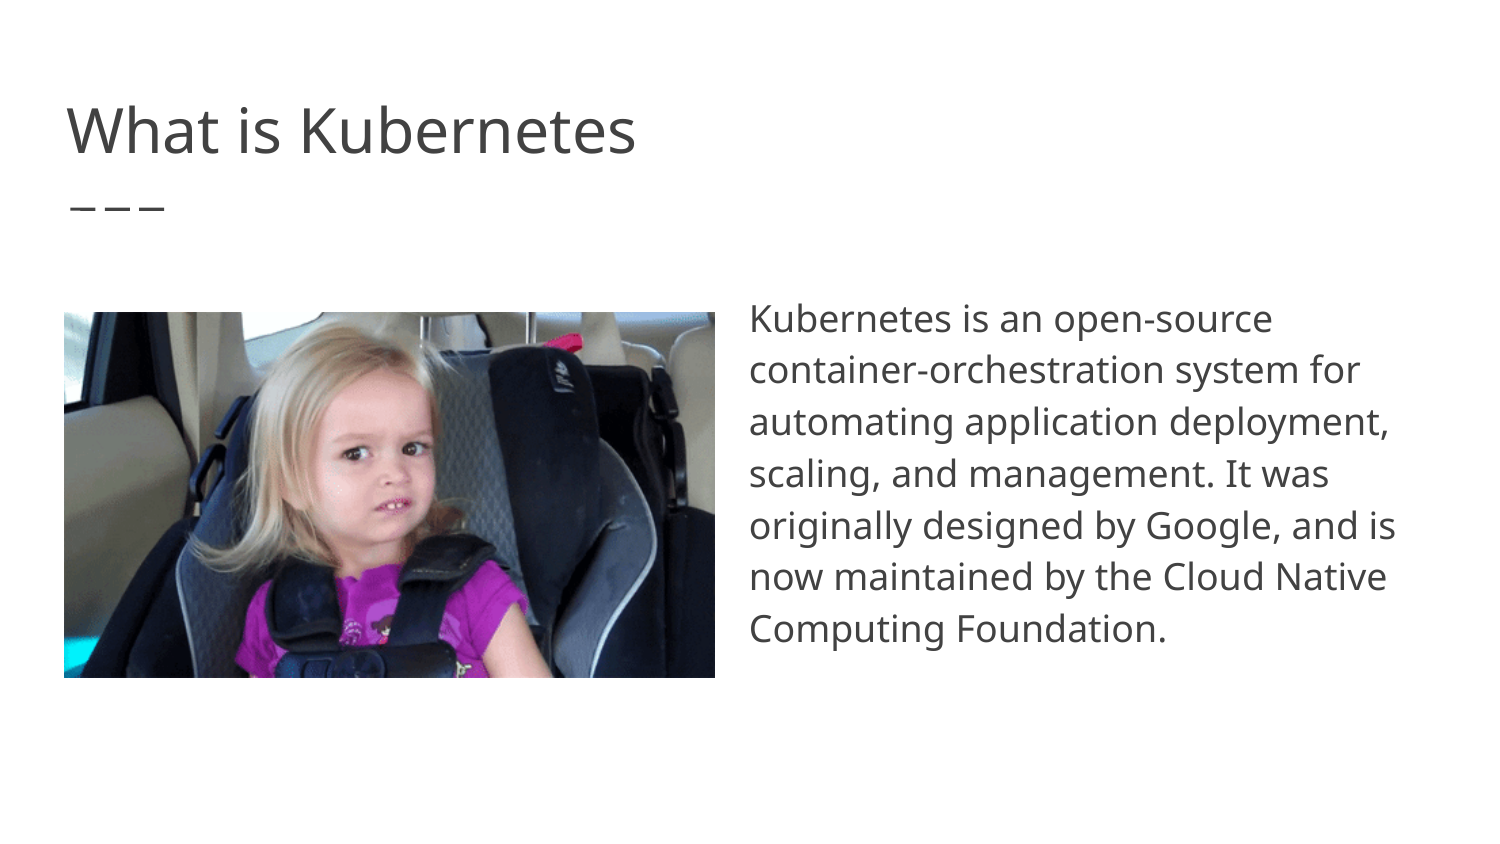

# What is Kubernetes
Kubernetes is an open-source container-orchestration system for automating application deployment, scaling, and management. It was originally designed by Google, and is now maintained by the Cloud Native Computing Foundation.